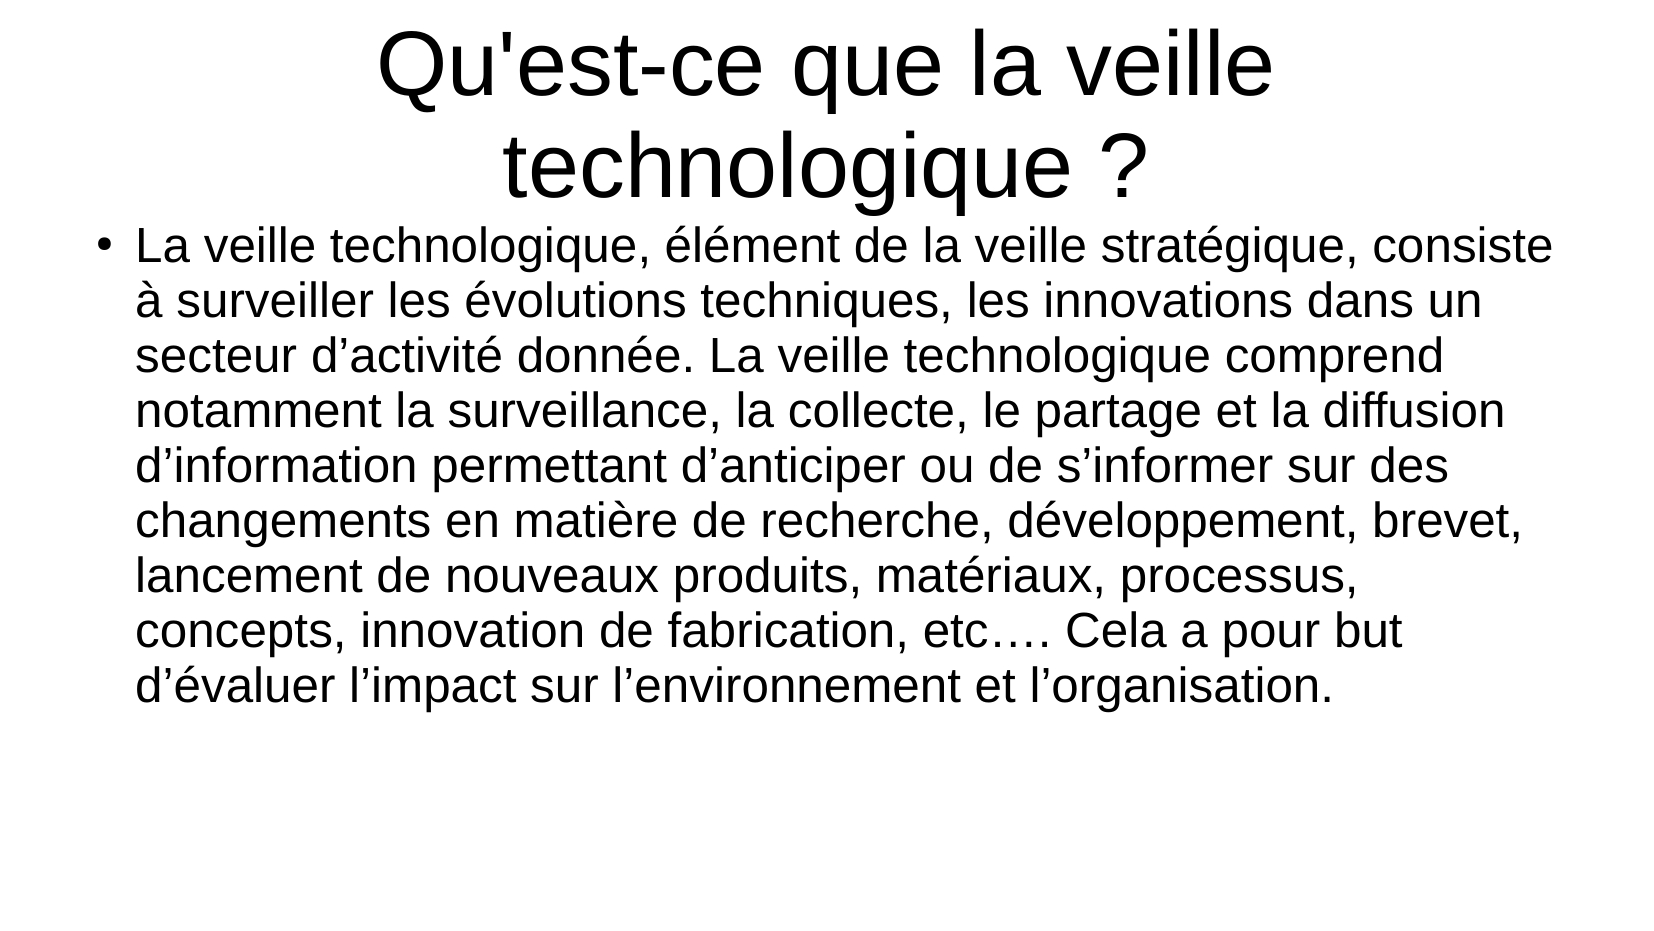

# Qu'est-ce que la veille technologique ?
La veille technologique, élément de la veille stratégique, consiste à surveiller les évolutions techniques, les innovations dans un secteur d’activité donnée. La veille technologique comprend notamment la surveillance, la collecte, le partage et la diffusion d’information permettant d’anticiper ou de s’informer sur des changements en matière de recherche, développement, brevet, lancement de nouveaux produits, matériaux, processus, concepts, innovation de fabrication, etc…. Cela a pour but d’évaluer l’impact sur l’environnement et l’organisation.